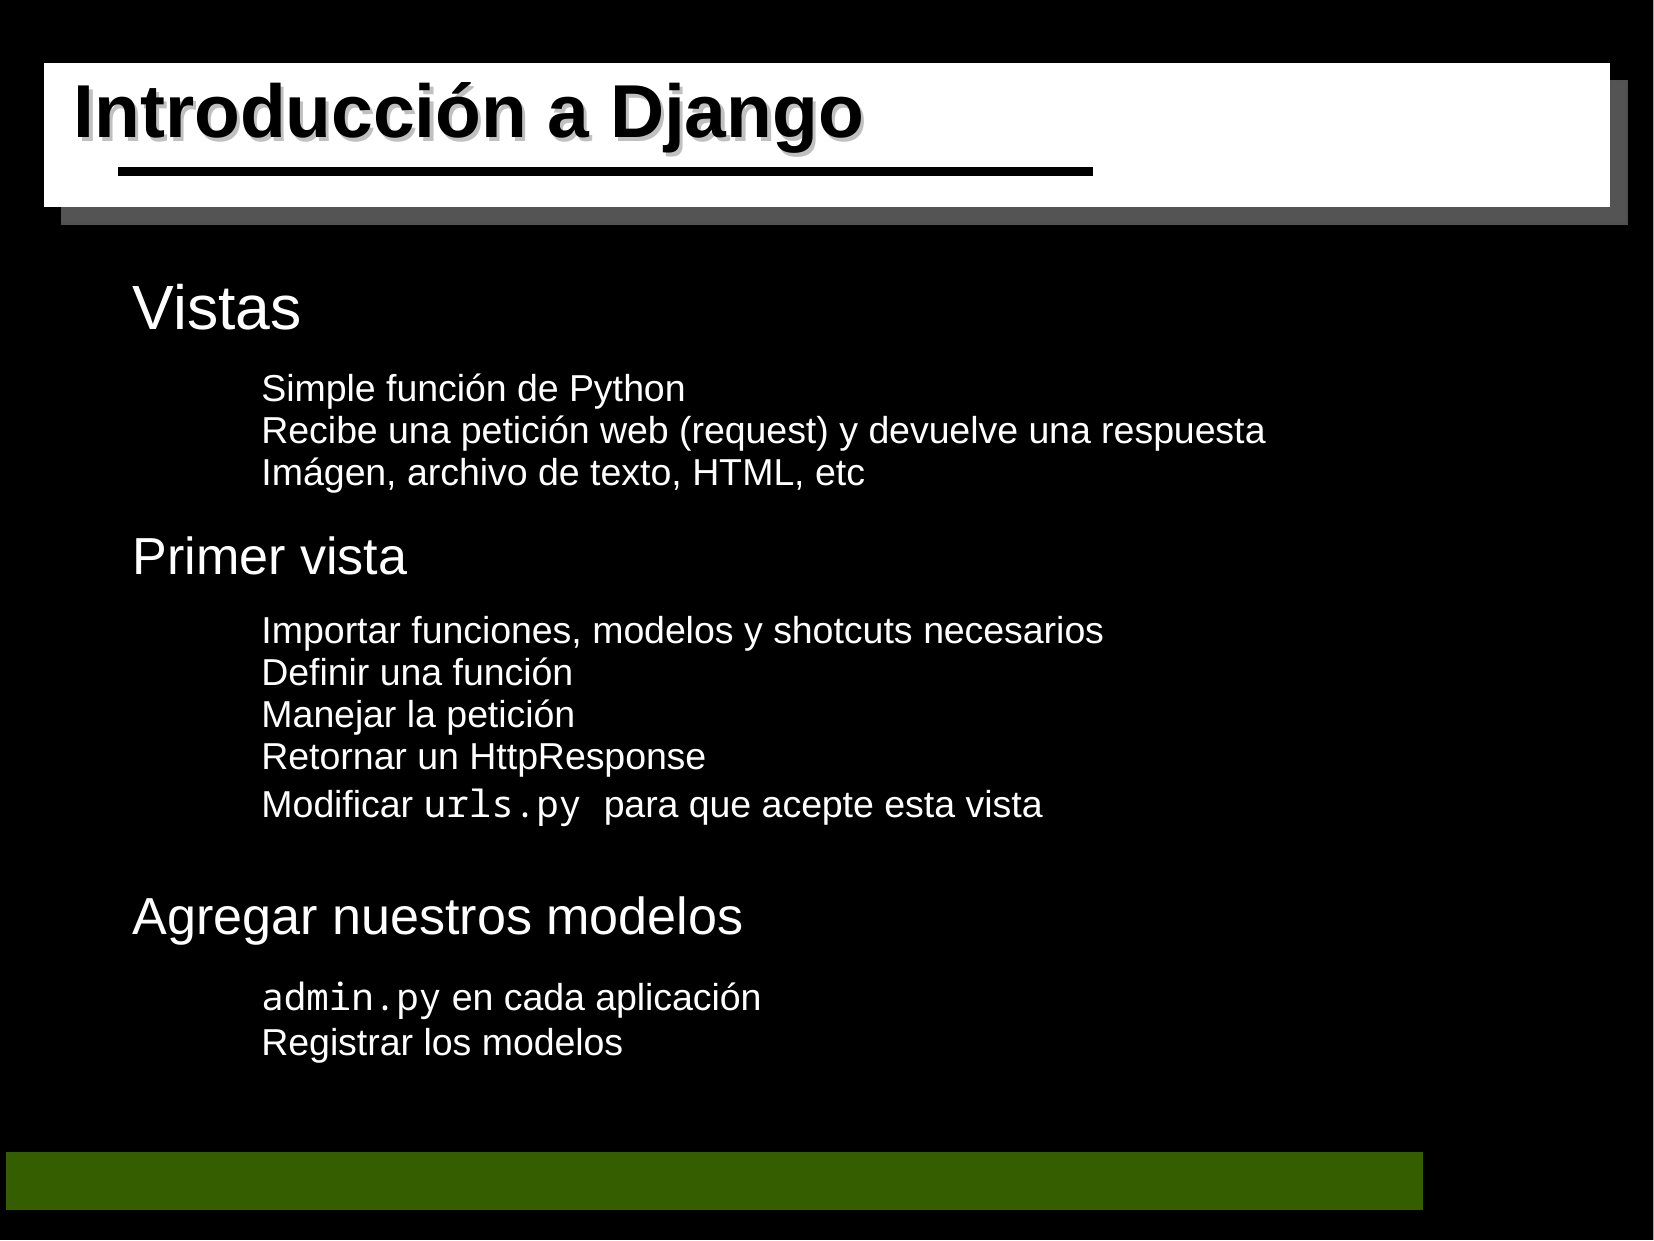

Introducción a Django
Vistas
 Simple función de Python
 Recibe una petición web (request) y devuelve una respuesta
 Imágen, archivo de texto, HTML, etc
Primer vista
 Importar funciones, modelos y shotcuts necesarios
 Definir una función
 Manejar la petición
 Retornar un HttpResponse
 Modificar urls.py para que acepte esta vista
Agregar nuestros modelos
 admin.py en cada aplicación
 Registrar los modelos